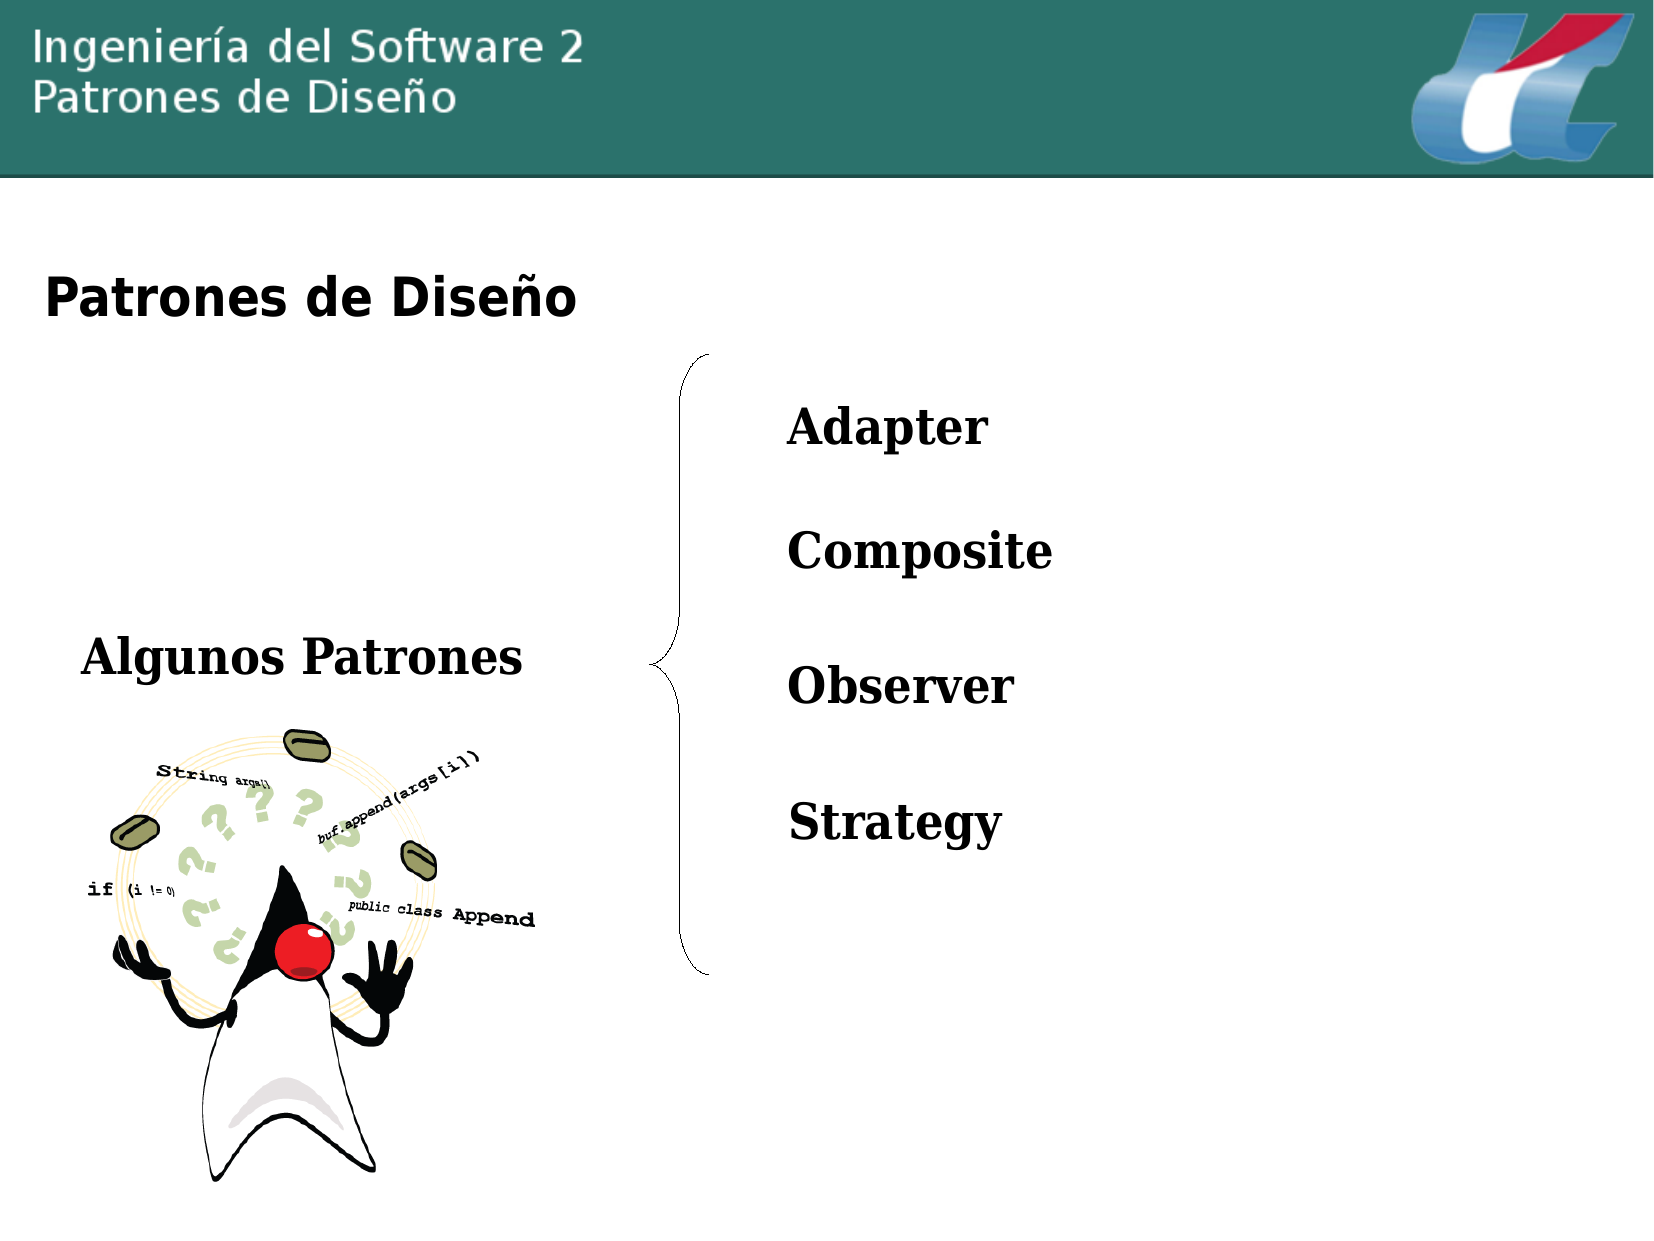

Patrones de Diseño
Adapter
Composite
Algunos Patrones
Observer
Strategy